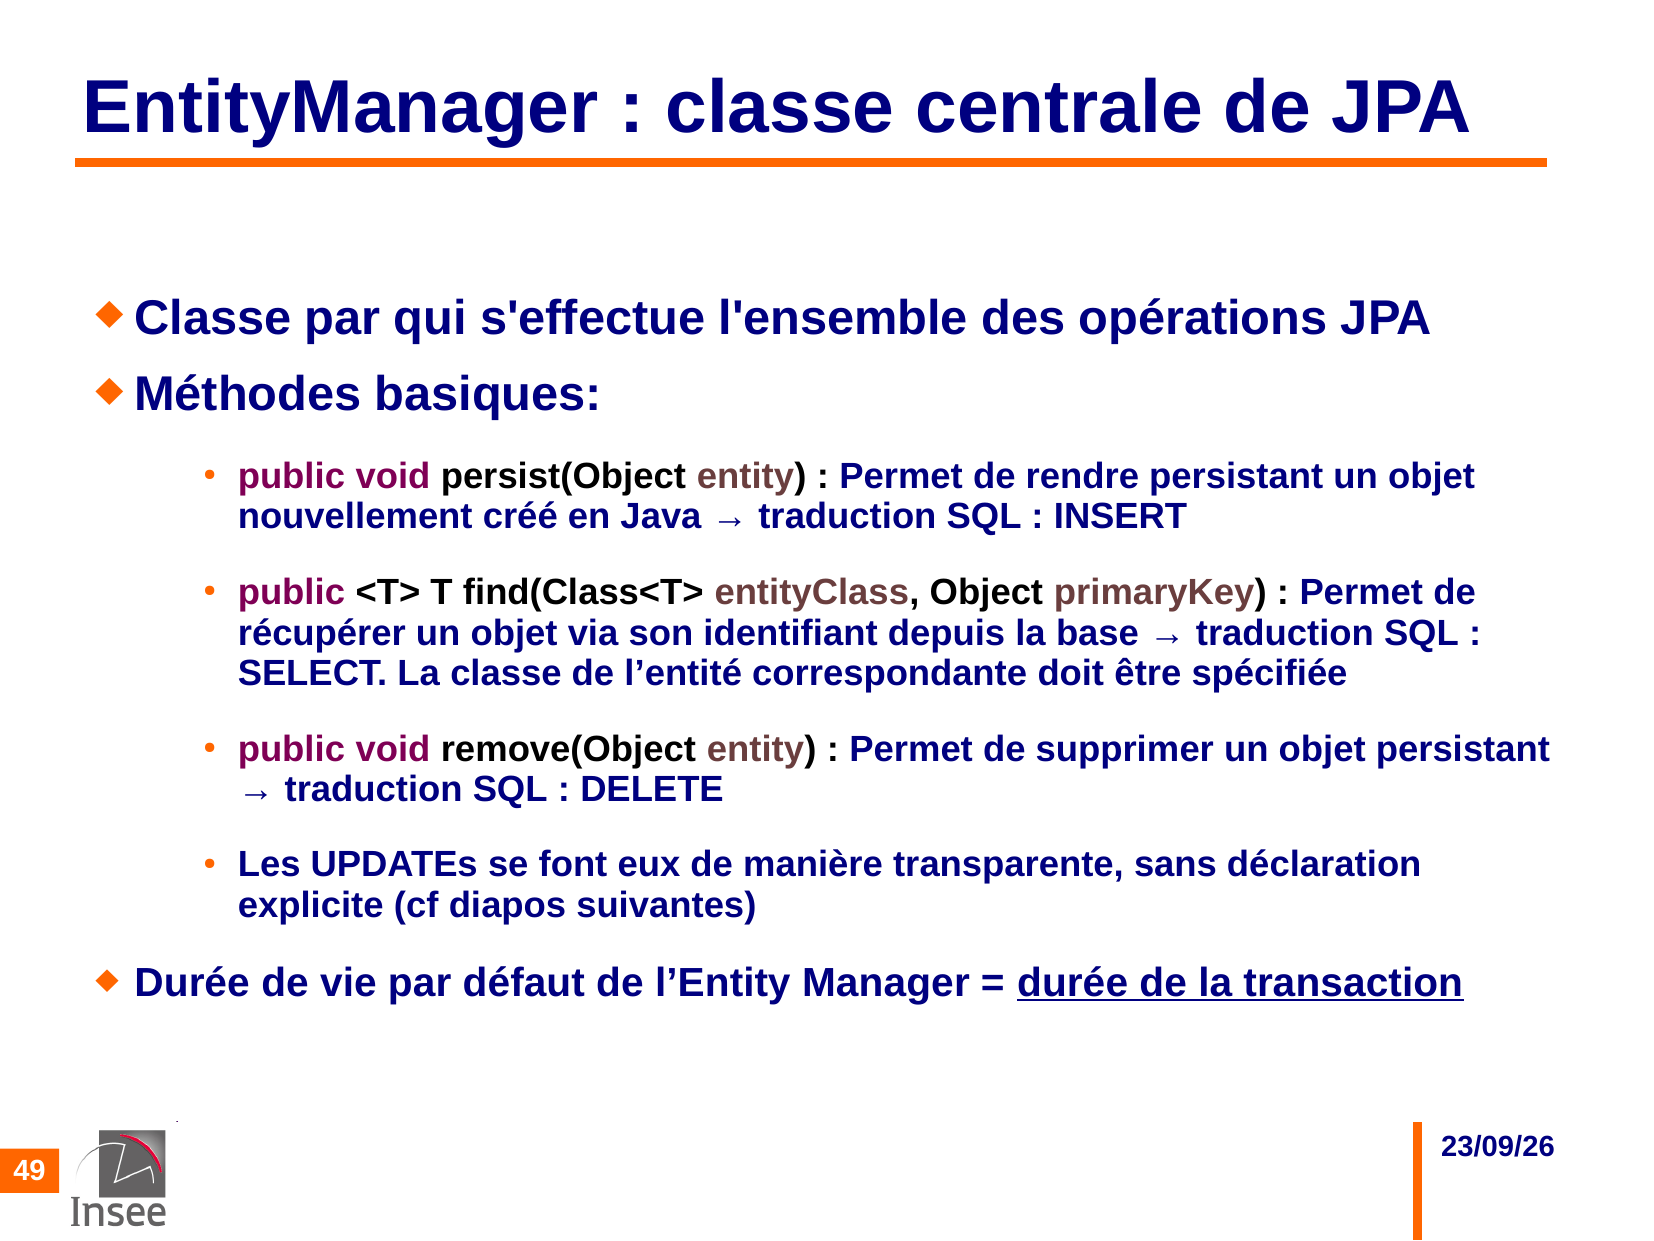

# EntityManager : classe centrale de JPA
Classe par qui s'effectue l'ensemble des opérations JPA
Méthodes basiques:
public void persist(Object entity) : Permet de rendre persistant un objet nouvellement créé en Java → traduction SQL : INSERT
public <T> T find(Class<T> entityClass, Object primaryKey) : Permet de récupérer un objet via son identifiant depuis la base → traduction SQL : SELECT. La classe de l’entité correspondante doit être spécifiée
public void remove(Object entity) : Permet de supprimer un objet persistant → traduction SQL : DELETE
Les UPDATEs se font eux de manière transparente, sans déclaration explicite (cf diapos suivantes)
Durée de vie par défaut de l’Entity Manager = durée de la transaction
49